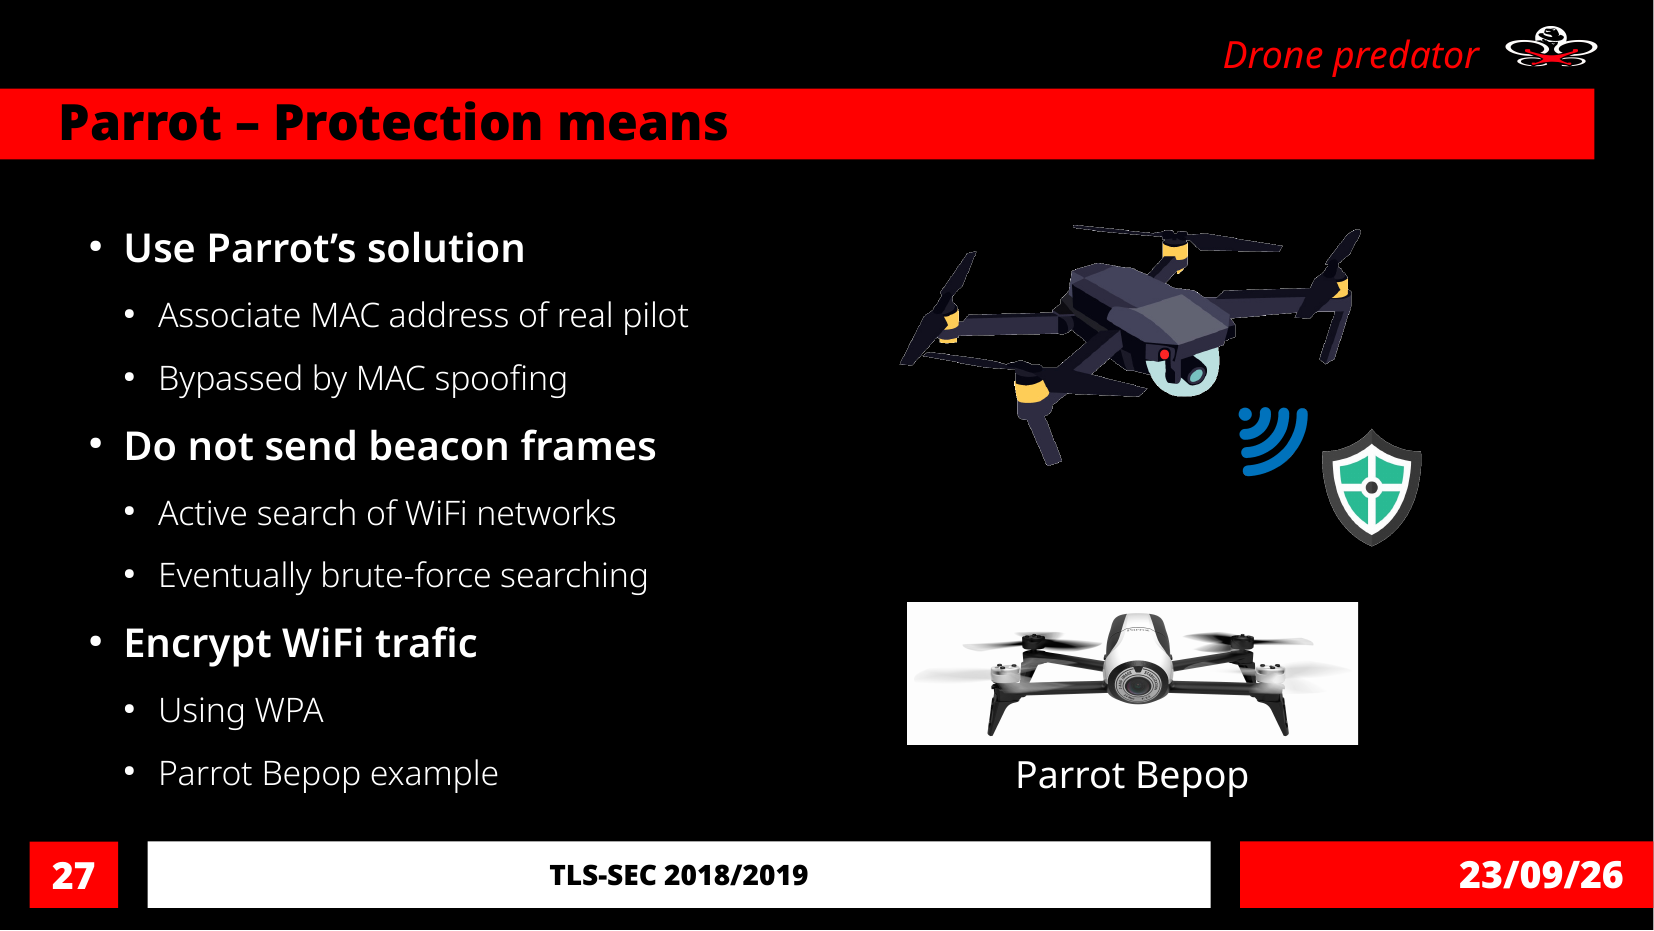

# Parrot – Protection means
Use Parrot’s solution
Associate MAC address of real pilot
Bypassed by MAC spoofing
Do not send beacon frames
Active search of WiFi networks
Eventually brute-force searching
Encrypt WiFi trafic
Using WPA
Parrot Bepop example
Parrot Bepop
27